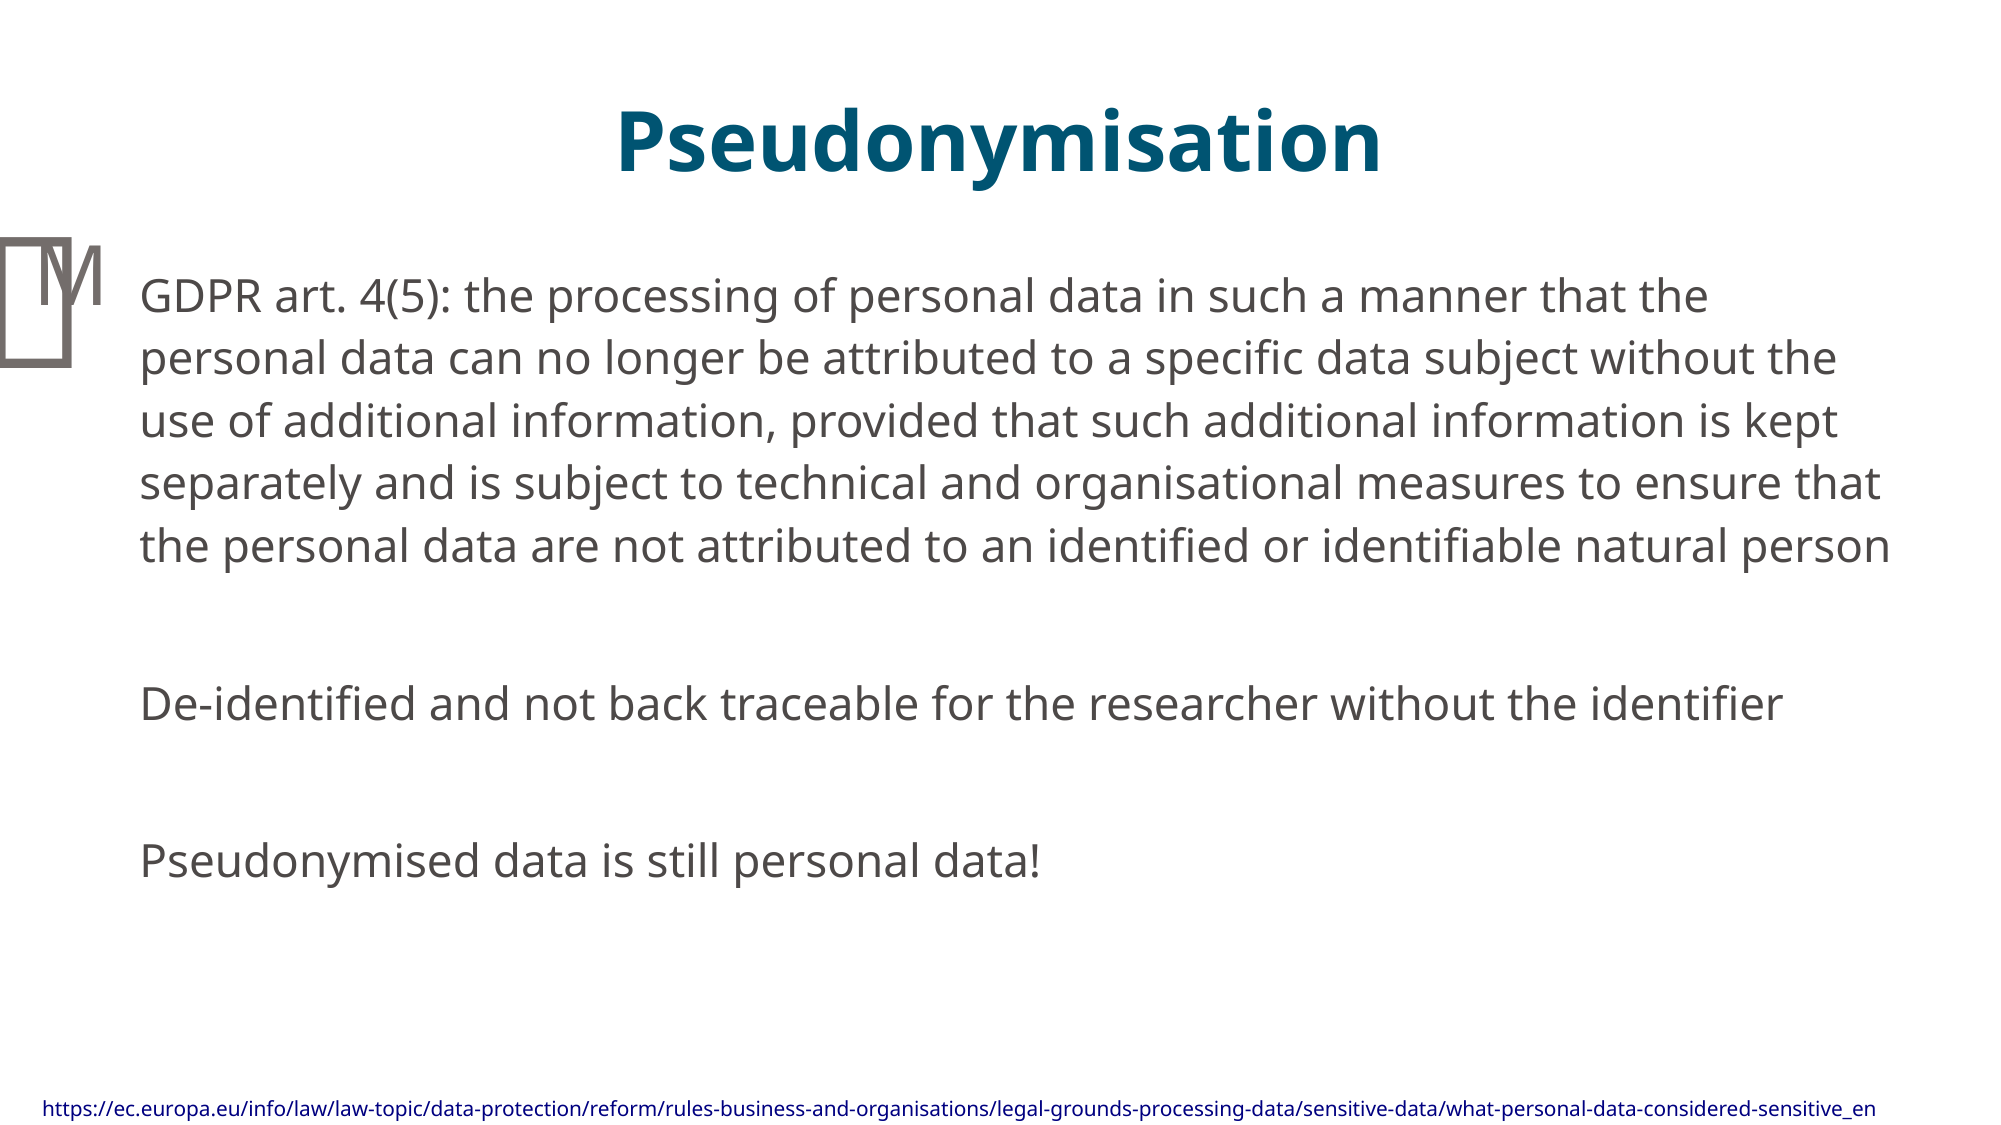

# Pseudonymisation

M
GDPR art. 4(5): the processing of personal data in such a manner that the personal data can no longer be attributed to a specific data subject without the use of additional information, provided that such additional information is kept separately and is subject to technical and organisational measures to ensure that the personal data are not attributed to an identified or identifiable natural person
De-identified and not back traceable for the researcher without the identifier
Pseudonymised data is still personal data!
https://ec.europa.eu/info/law/law-topic/data-protection/reform/rules-business-and-organisations/legal-grounds-processing-data/sensitive-data/what-personal-data-considered-sensitive_en